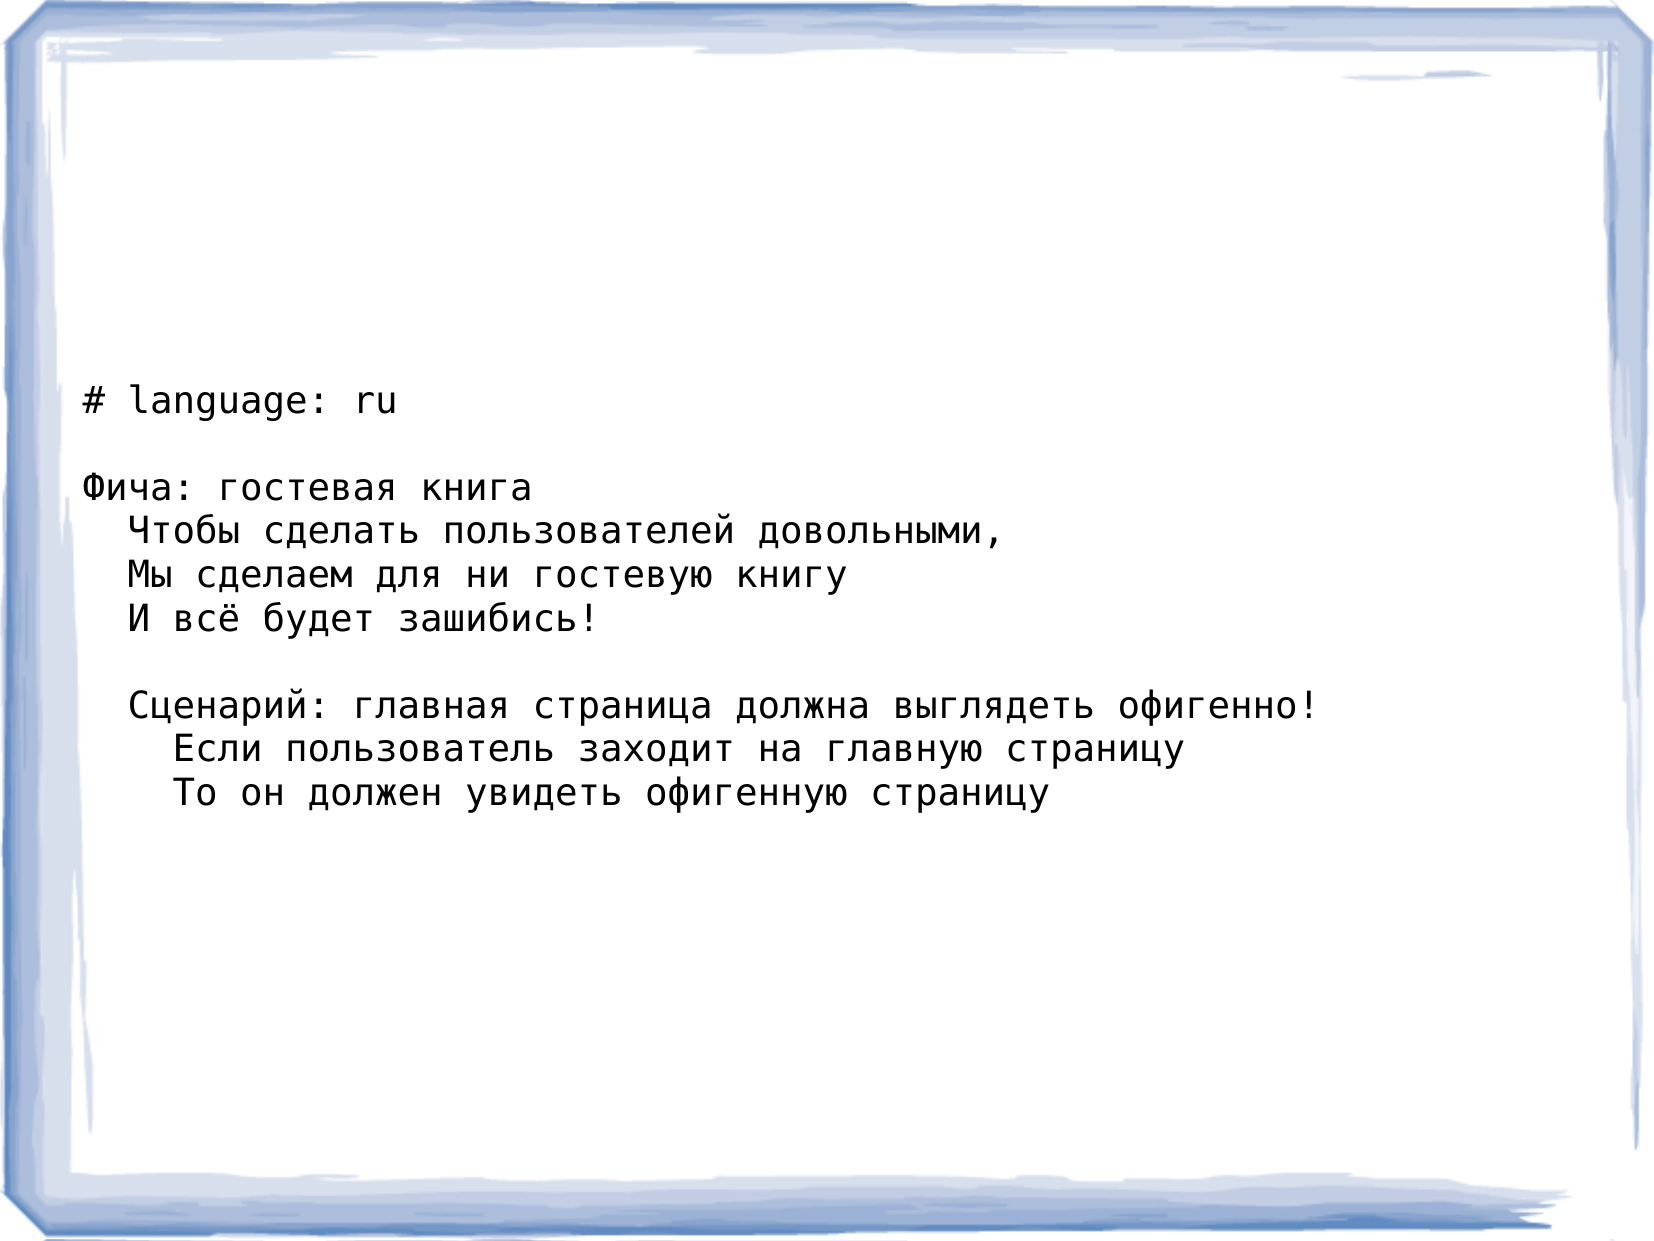

# # language: ru
Фича: гостевая книга
 Чтобы сделать пользователей довольными,
 Мы сделаем для ни гостевую книгу
 И всё будет зашибись!
 Сценарий: главная страница должна выглядеть офигенно!
 Если пользователь заходит на главную страницу
 То он должен увидеть офигенную страницу